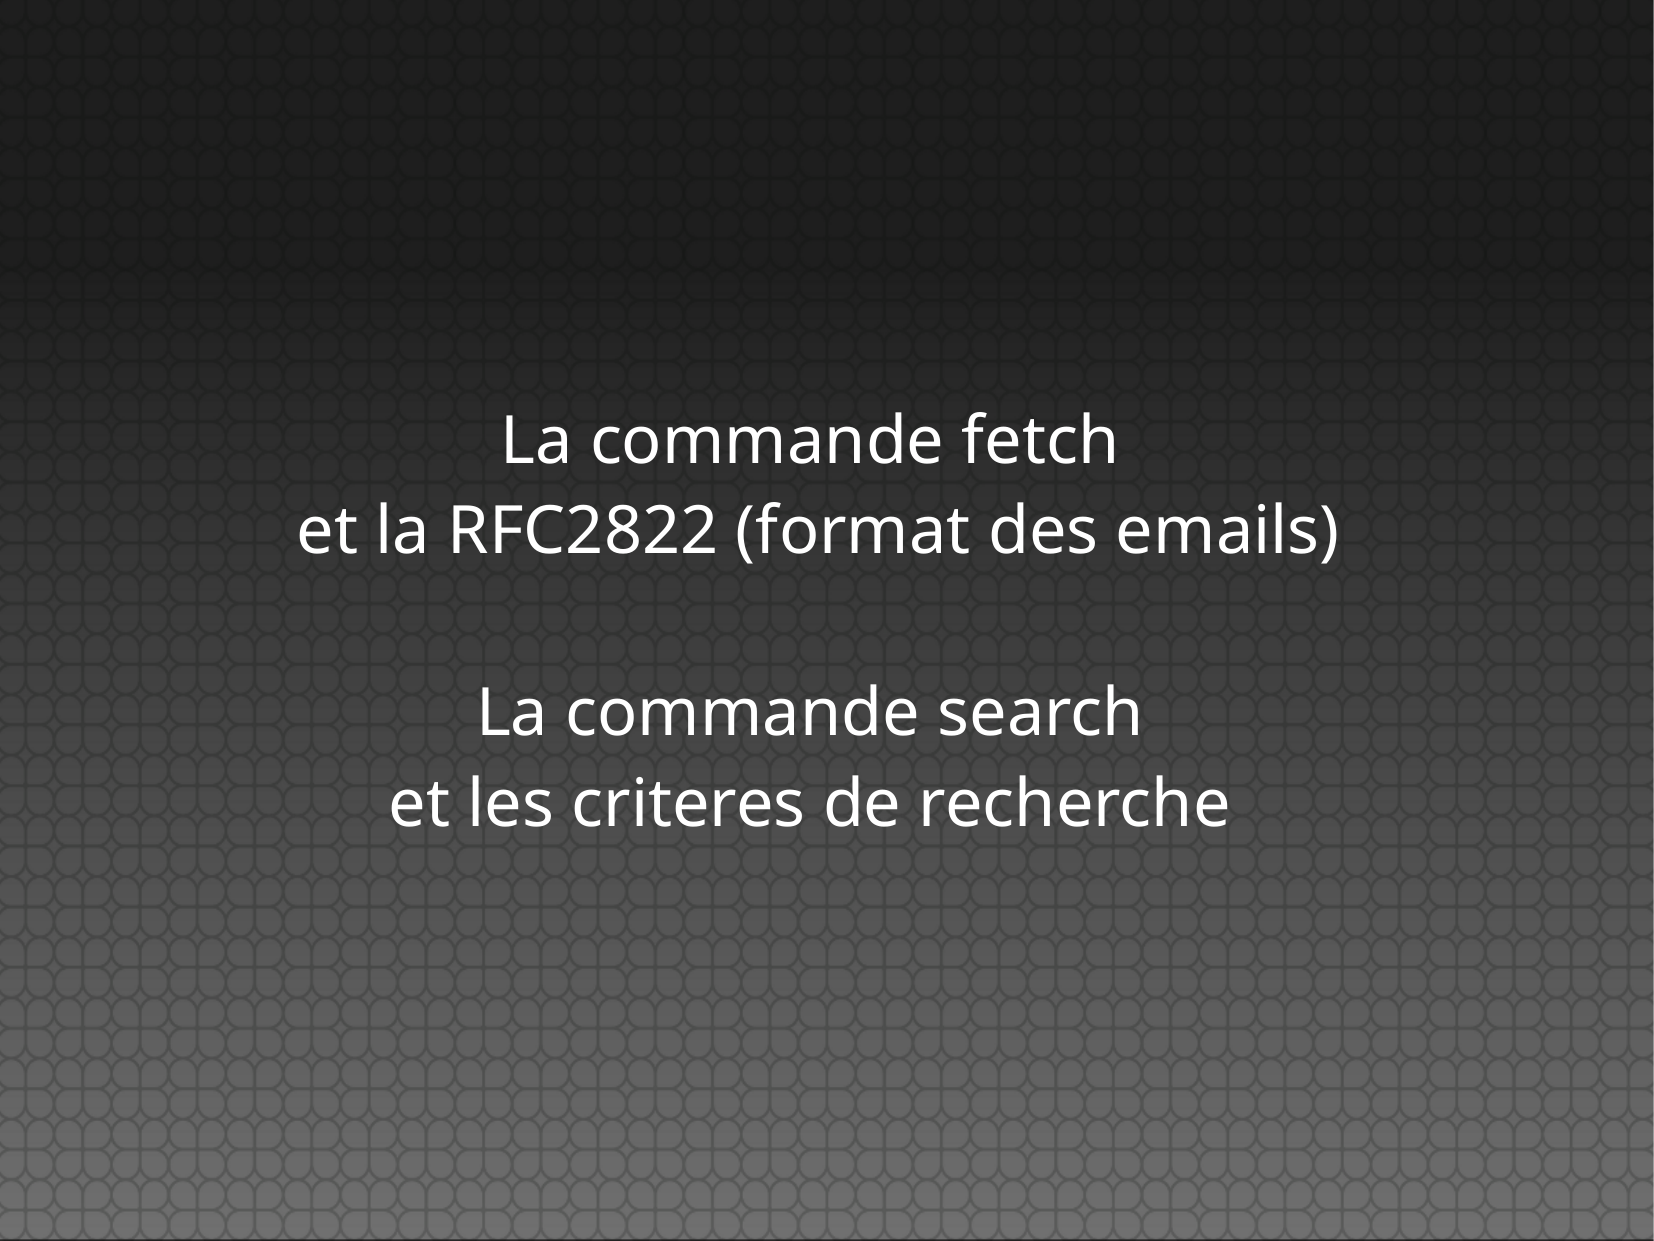

# La commande fetch et la RFC2822 (format des emails) La commande search et les criteres de recherche